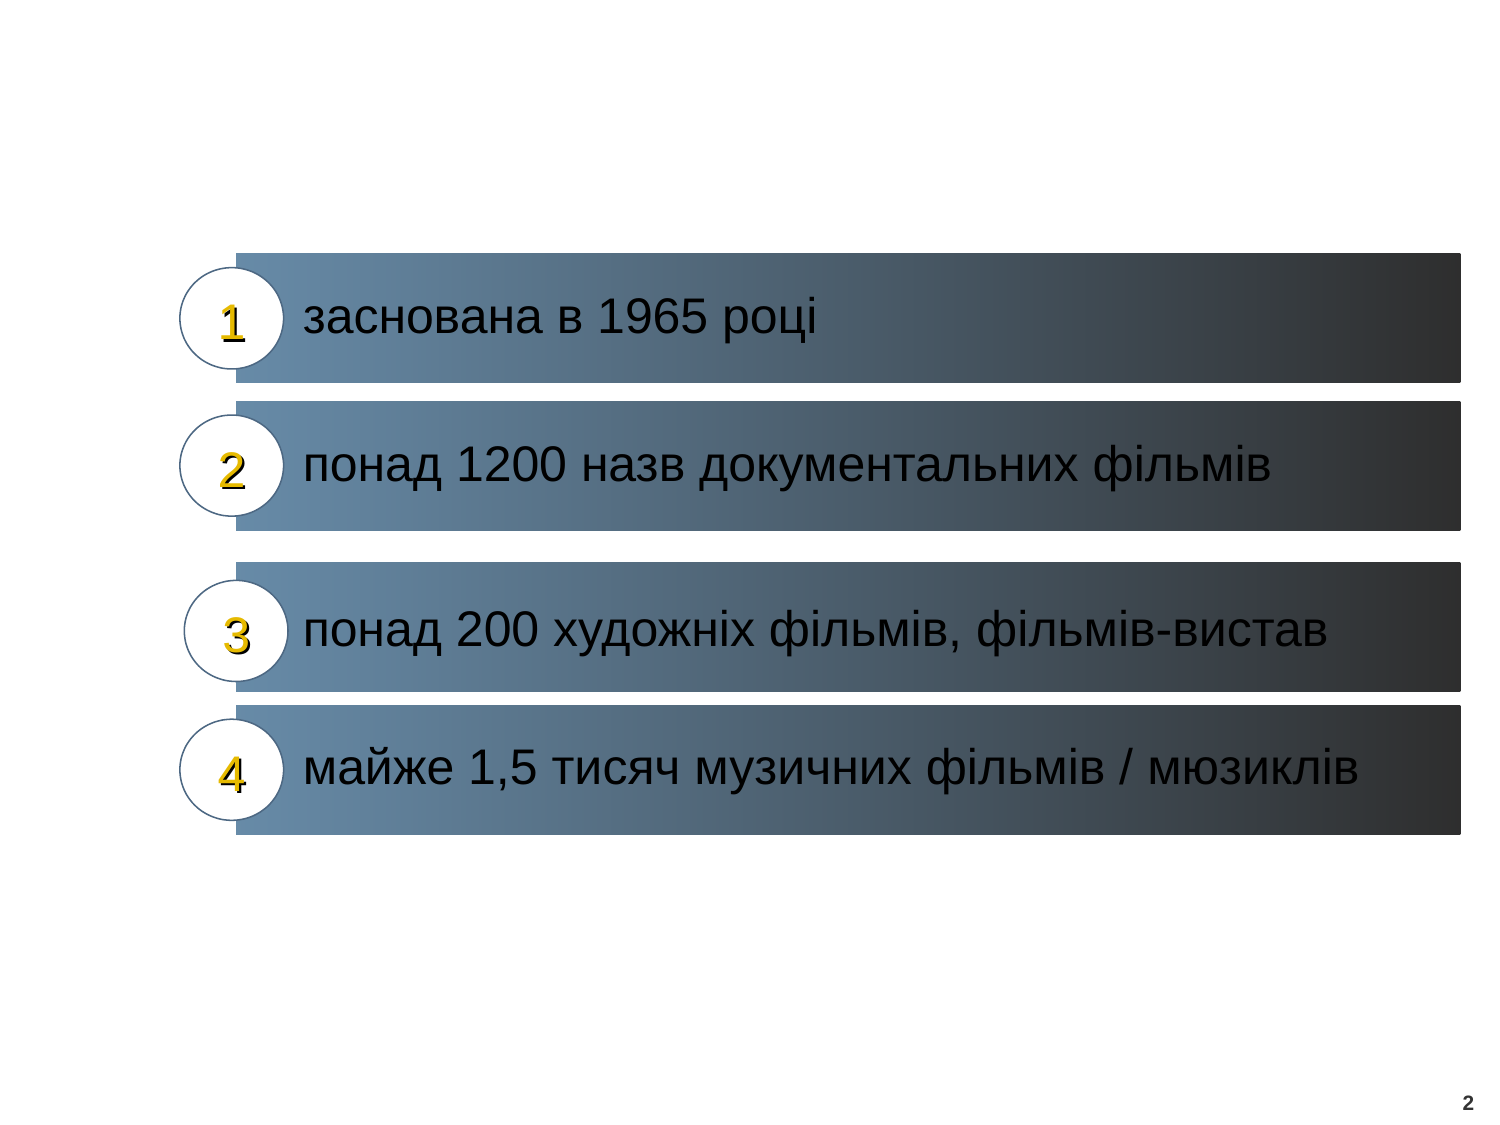

# Українська студія телевізійних фільмів
1
заснована в 1965 році
2
понад 1200 назв документальних фільмів
3
понад 200 художніх фільмів, фільмів-вистав
4
майже 1,5 тисяч музичних фільмів / мюзиклів